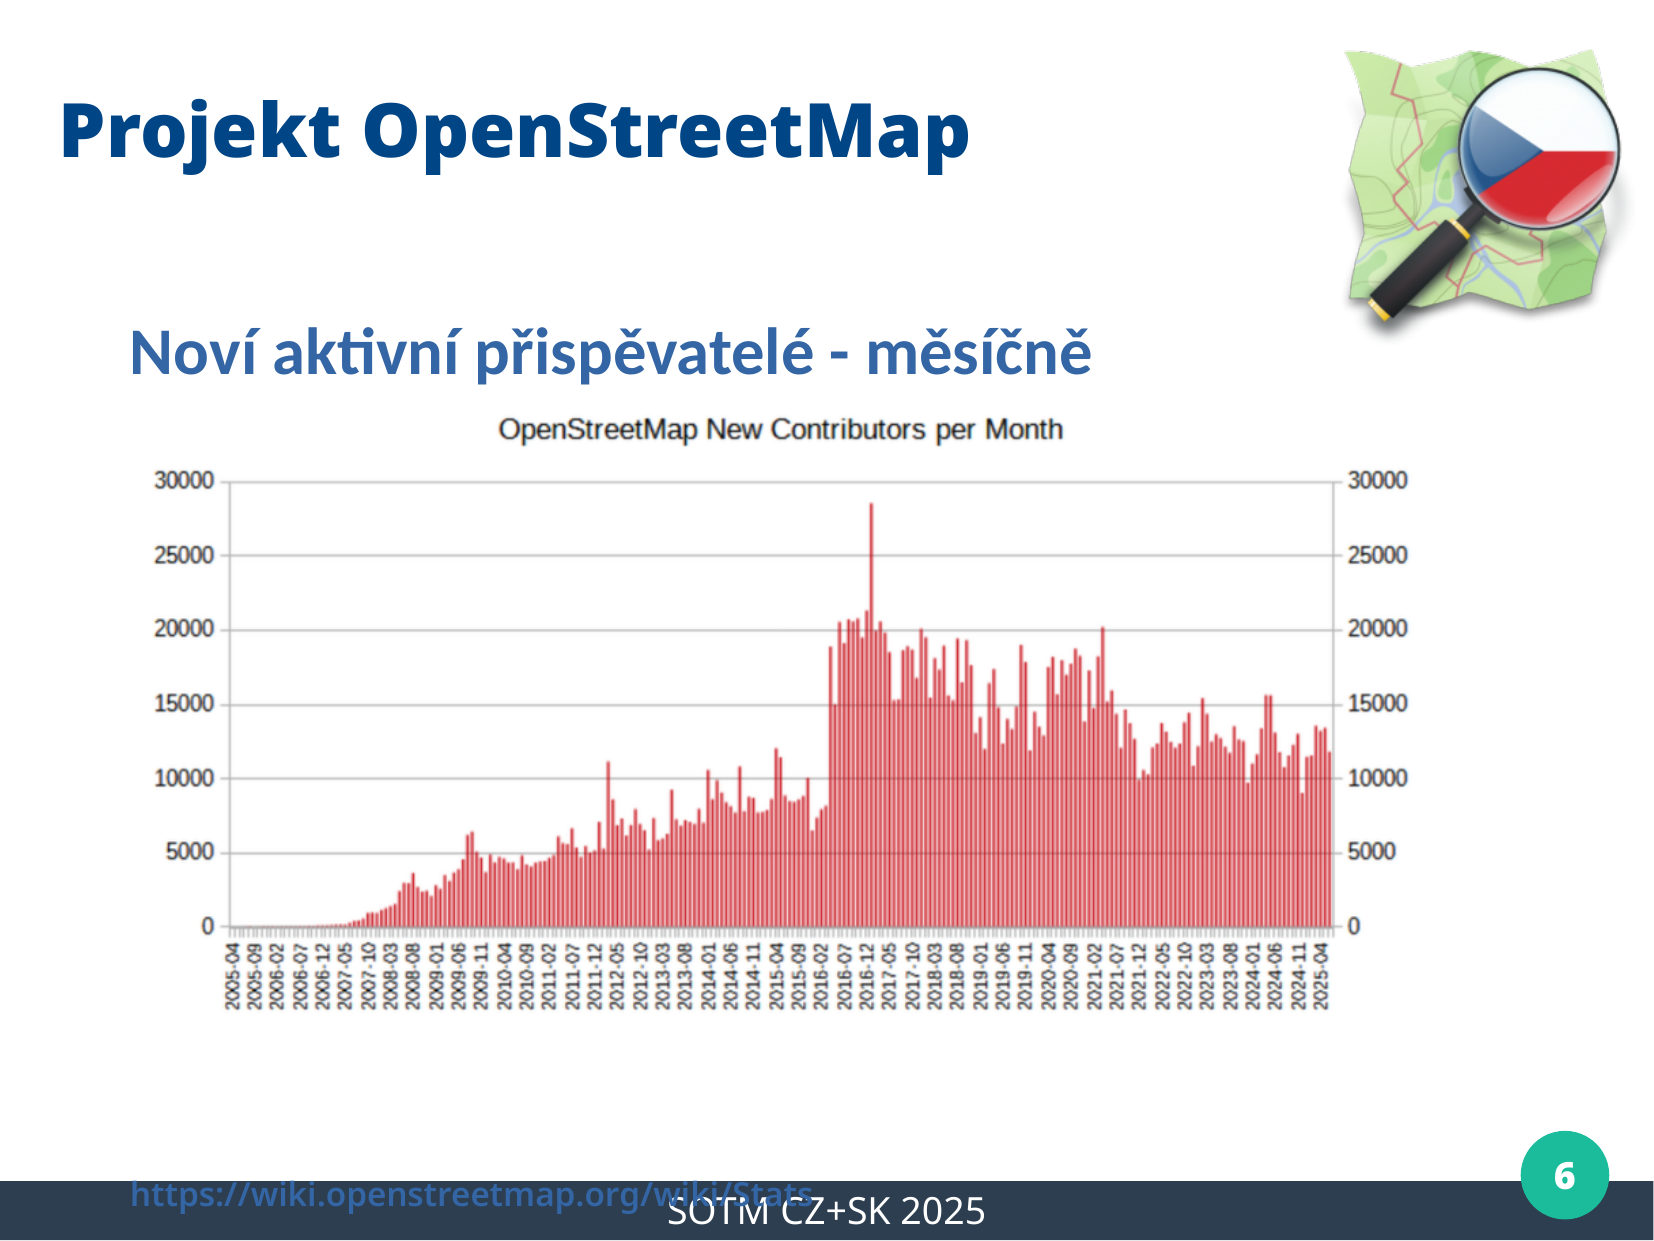

# Projekt OpenStreetMap
Noví aktivní přispěvatelé - měsíčně
https://wiki.openstreetmap.org/wiki/Stats
6
SOTM CZ+SK 2025